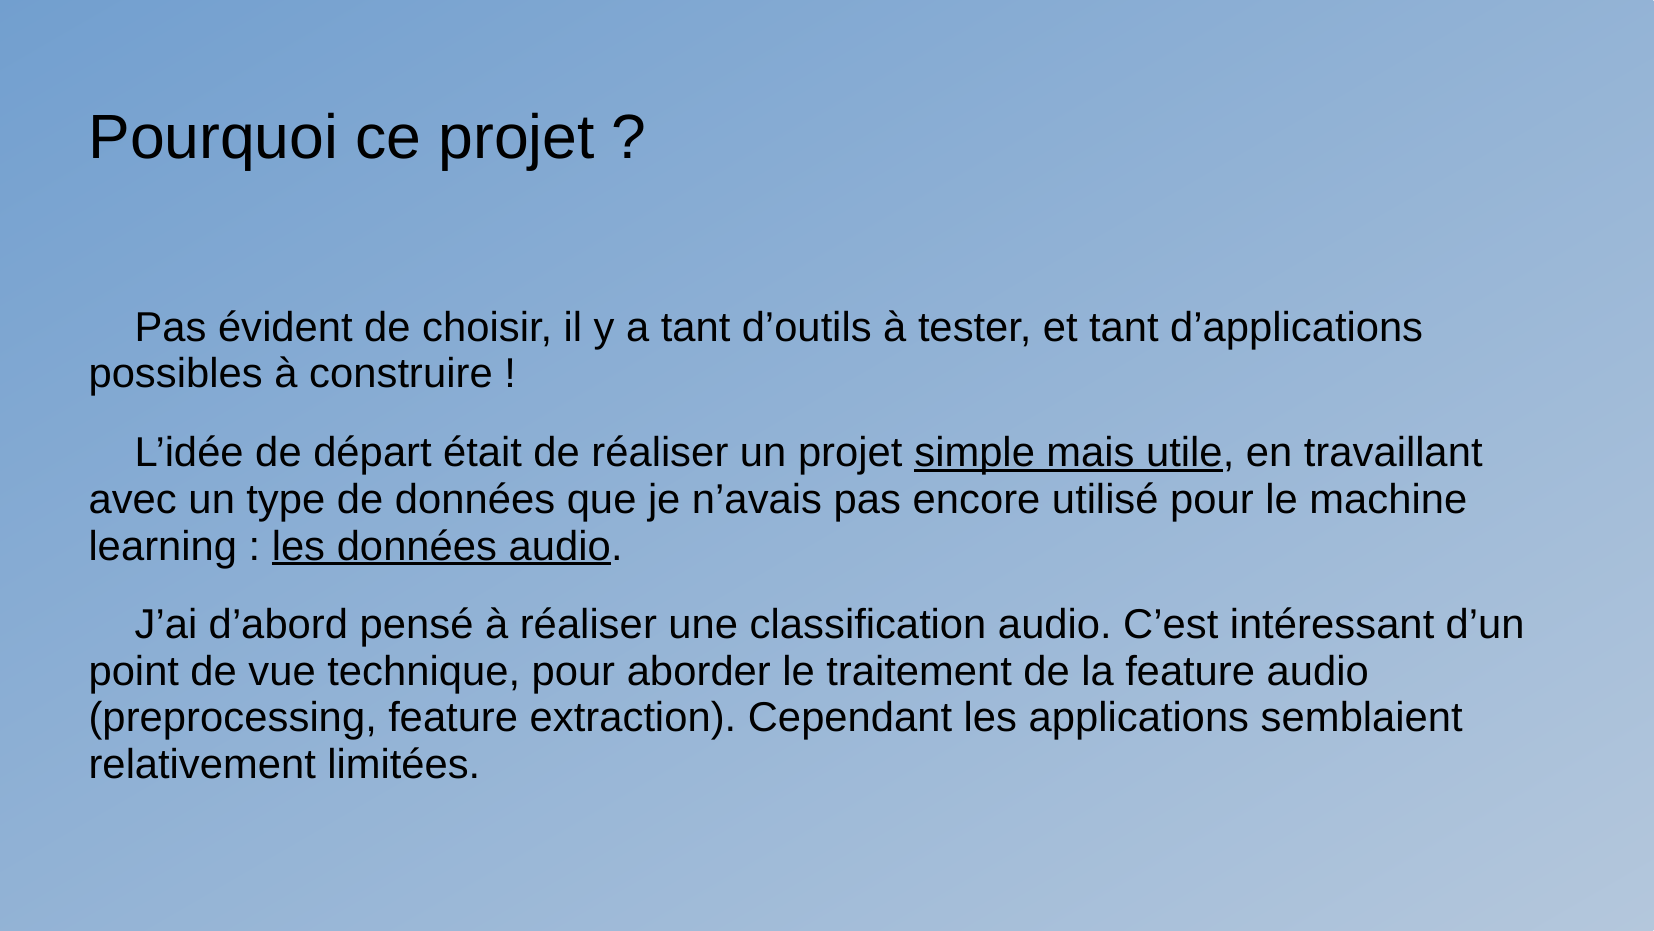

# Pourquoi ce projet ?
 Pas évident de choisir, il y a tant d’outils à tester, et tant d’applications possibles à construire !
 L’idée de départ était de réaliser un projet simple mais utile, en travaillant avec un type de données que je n’avais pas encore utilisé pour le machine learning : les données audio.
 J’ai d’abord pensé à réaliser une classification audio. C’est intéressant d’un point de vue technique, pour aborder le traitement de la feature audio (preprocessing, feature extraction). Cependant les applications semblaient relativement limitées.